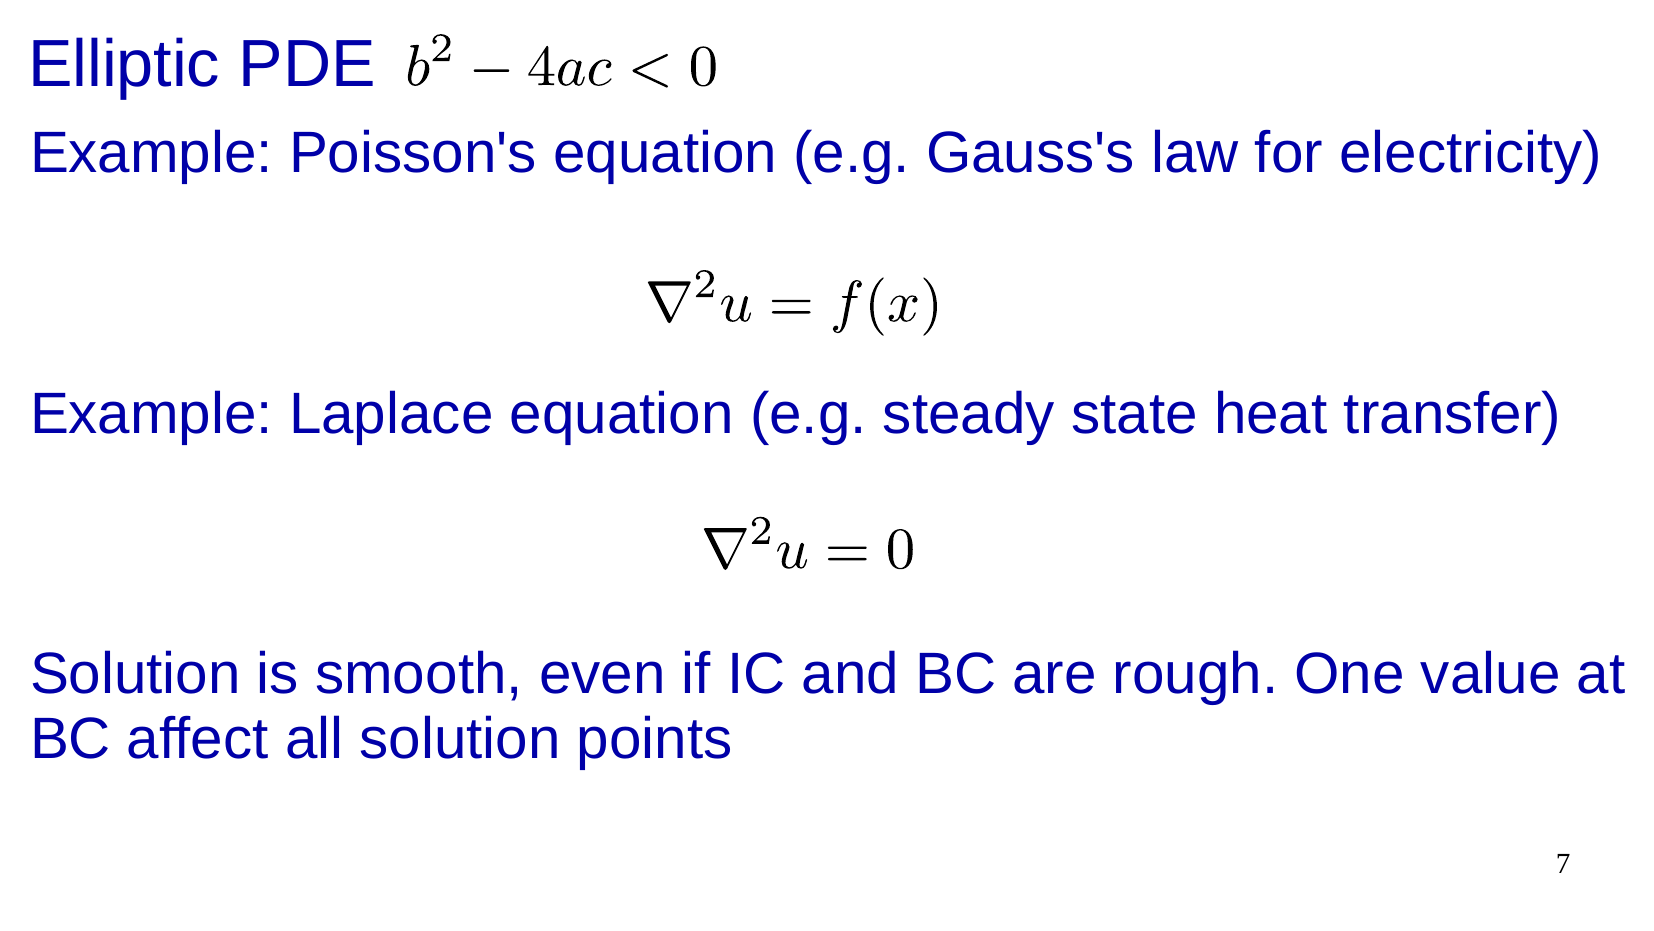

# Elliptic PDE
Example: Poisson's equation (e.g. Gauss's law for electricity)
Example: Laplace equation (e.g. steady state heat transfer)
Solution is smooth, even if IC and BC are rough. One value at BC affect all solution points
7